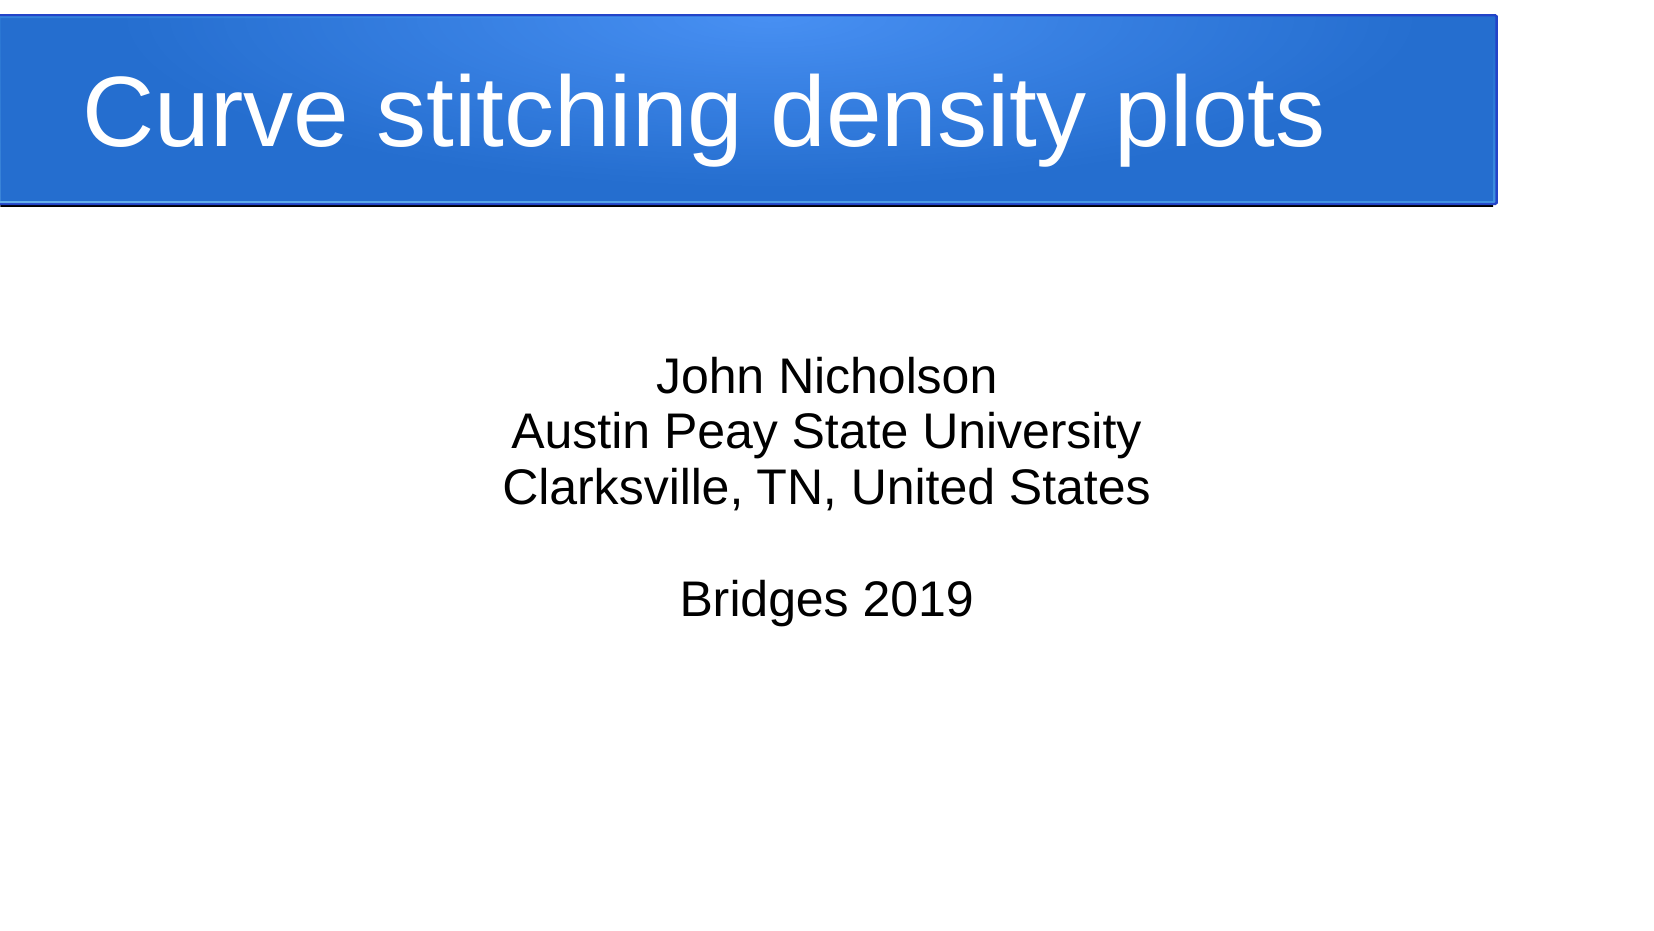

# Curve stitching density plots
John Nicholson
Austin Peay State University
Clarksville, TN, United States
Bridges 2019